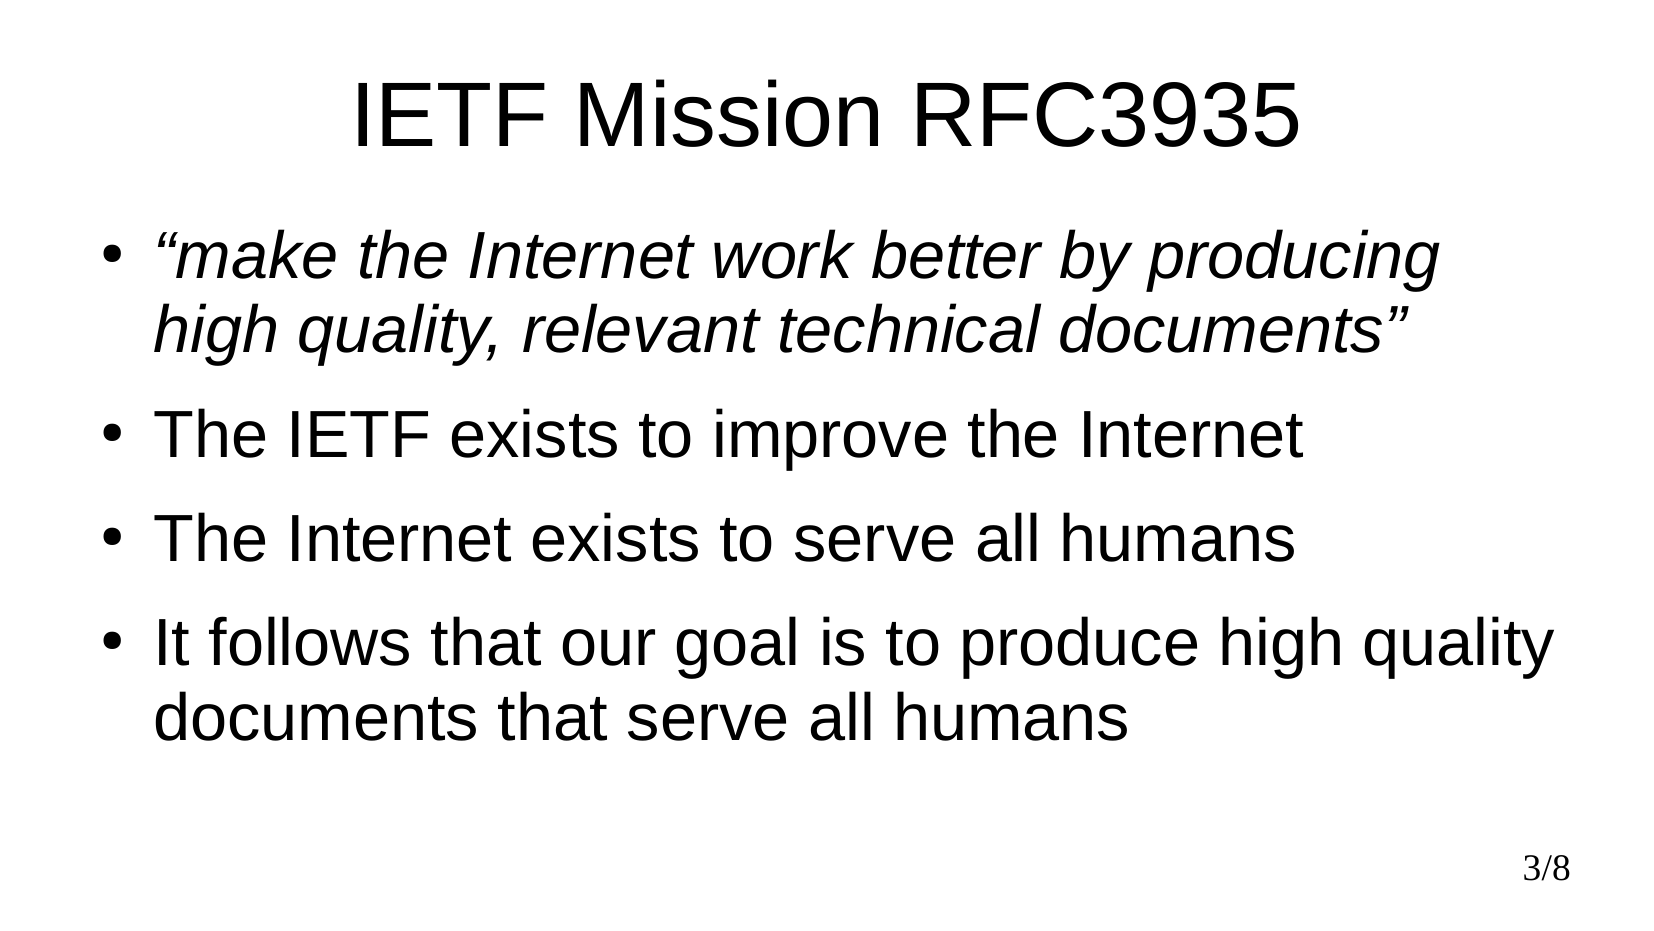

# IETF Mission RFC3935
“make the Internet work better by producing high quality, relevant technical documents”
The IETF exists to improve the Internet
The Internet exists to serve all humans
It follows that our goal is to produce high quality documents that serve all humans
3